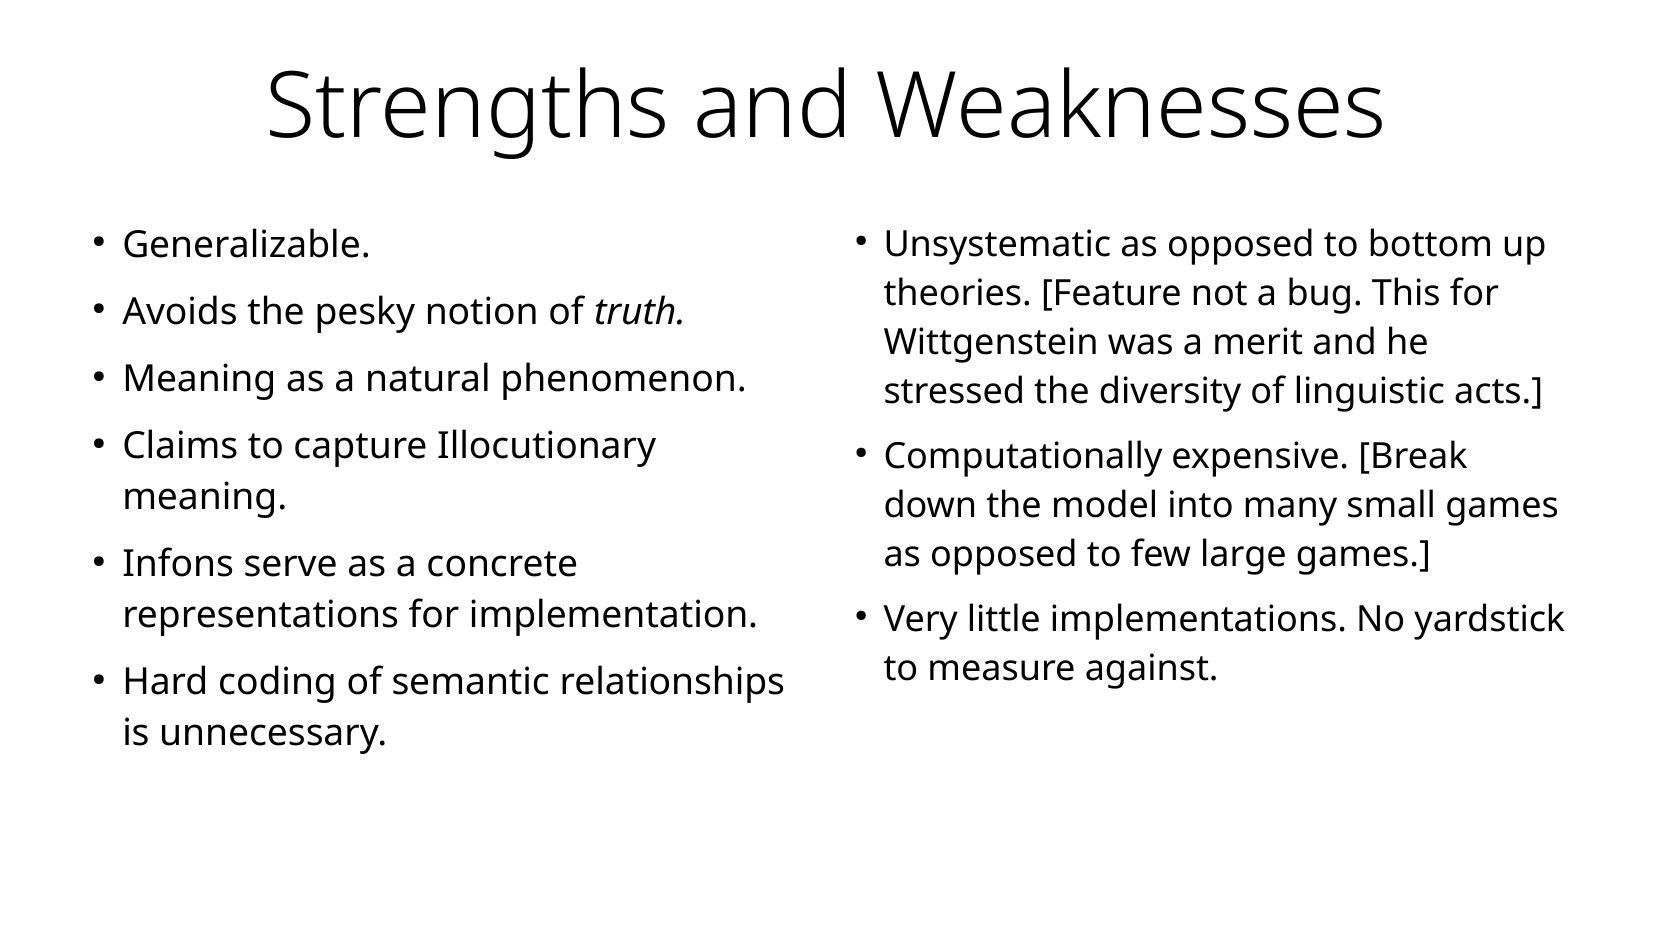

# Strengths and Weaknesses
Generalizable.
Avoids the pesky notion of truth.
Meaning as a natural phenomenon.
Claims to capture Illocutionary meaning.
Infons serve as a concrete representations for implementation.
Hard coding of semantic relationships is unnecessary.
Unsystematic as opposed to bottom up theories. [Feature not a bug. This for Wittgenstein was a merit and he stressed the diversity of linguistic acts.]
Computationally expensive. [Break down the model into many small games as opposed to few large games.]
Very little implementations. No yardstick to measure against.